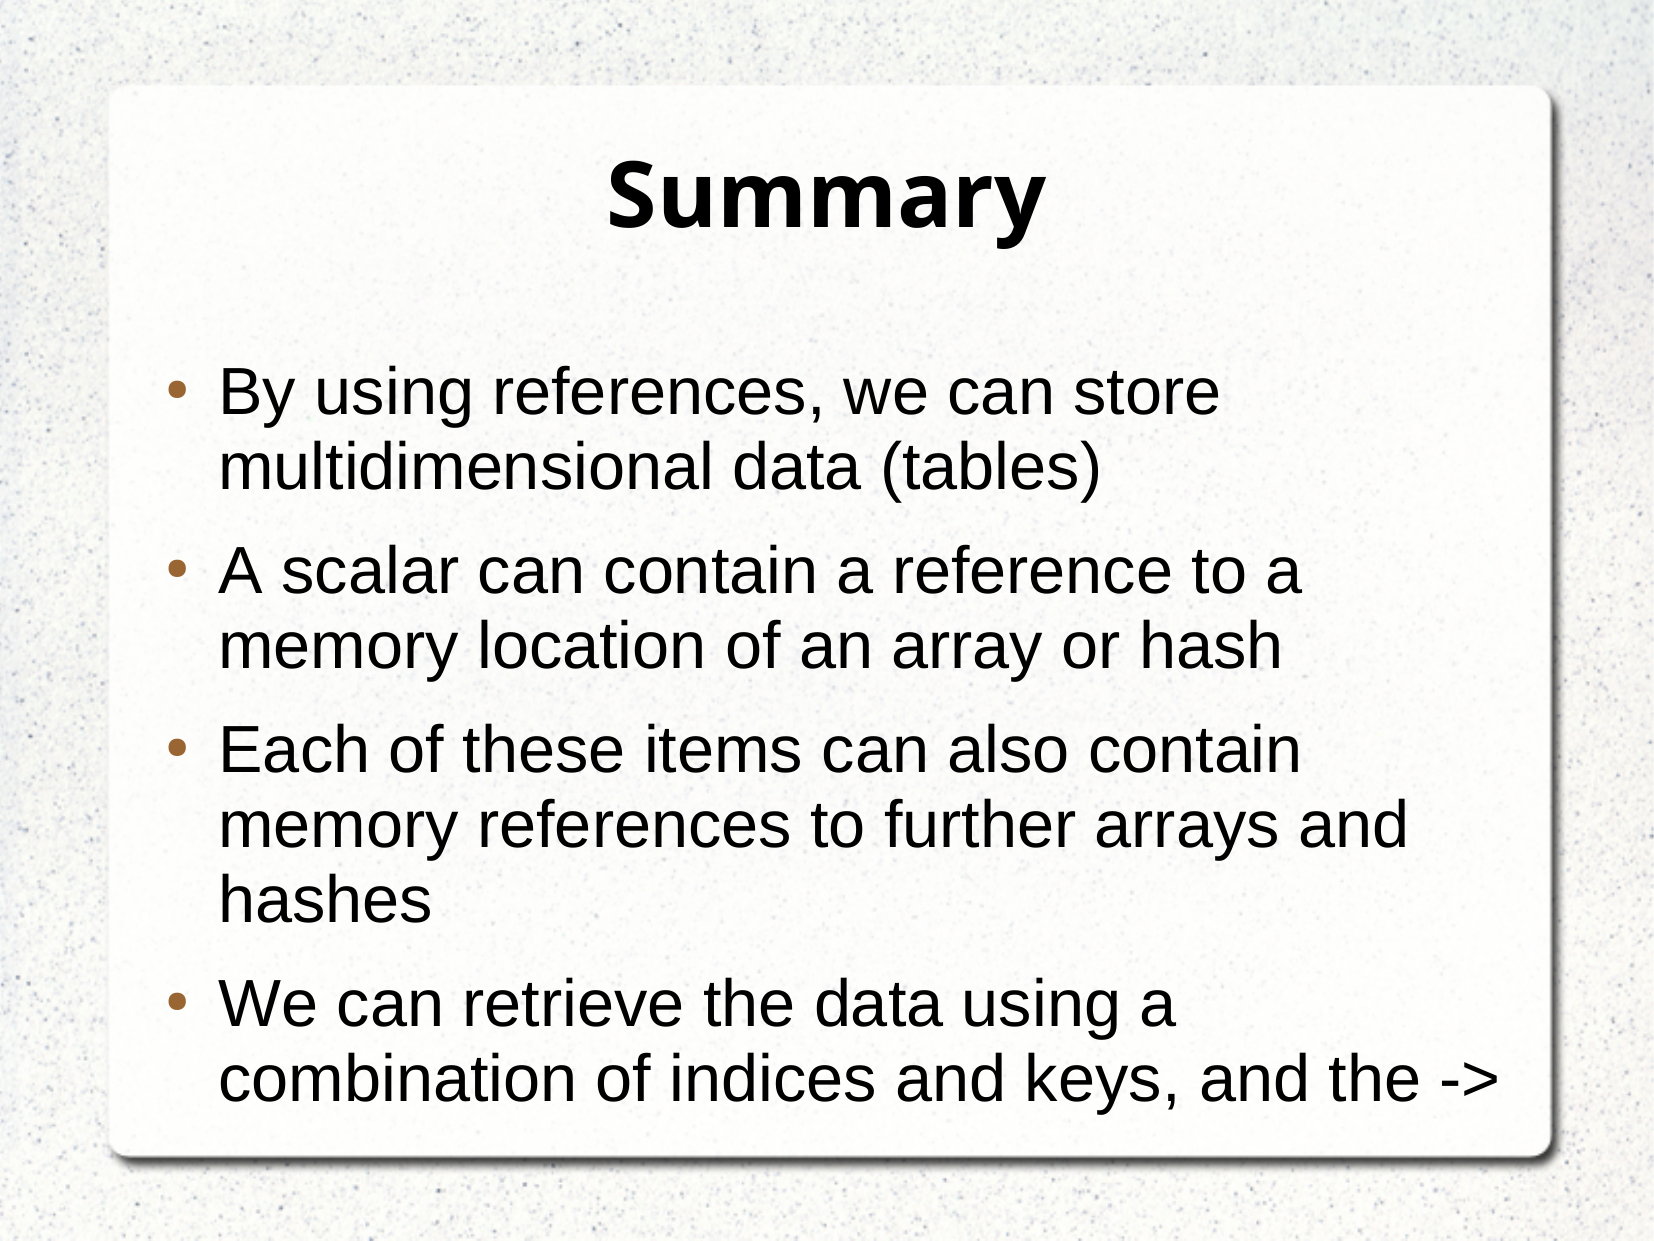

# Summary
By using references, we can store multidimensional data (tables)
A scalar can contain a reference to a memory location of an array or hash
Each of these items can also contain memory references to further arrays and hashes
We can retrieve the data using a combination of indices and keys, and the ->